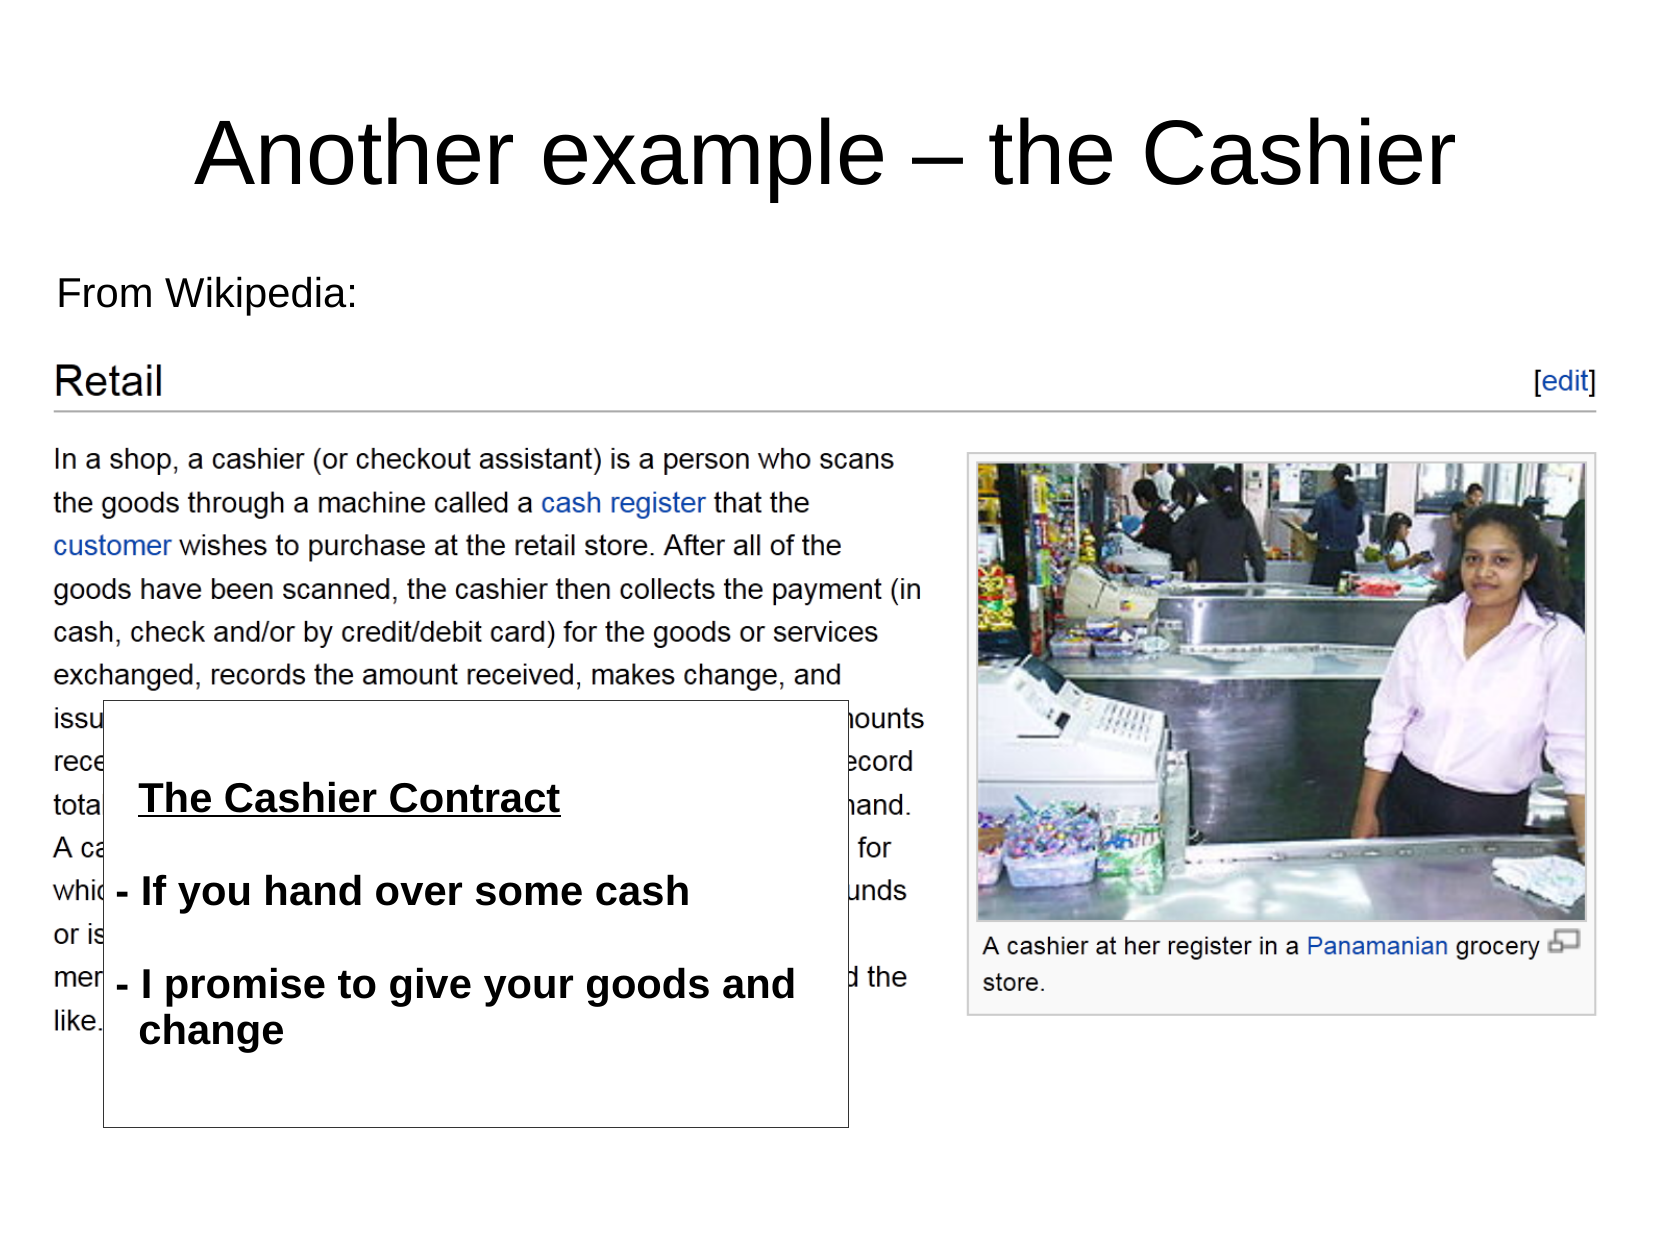

# Another example – the Cashier
From Wikipedia:
 The Cashier Contract
 - If you hand over some cash
 - I promise to give your goods and change